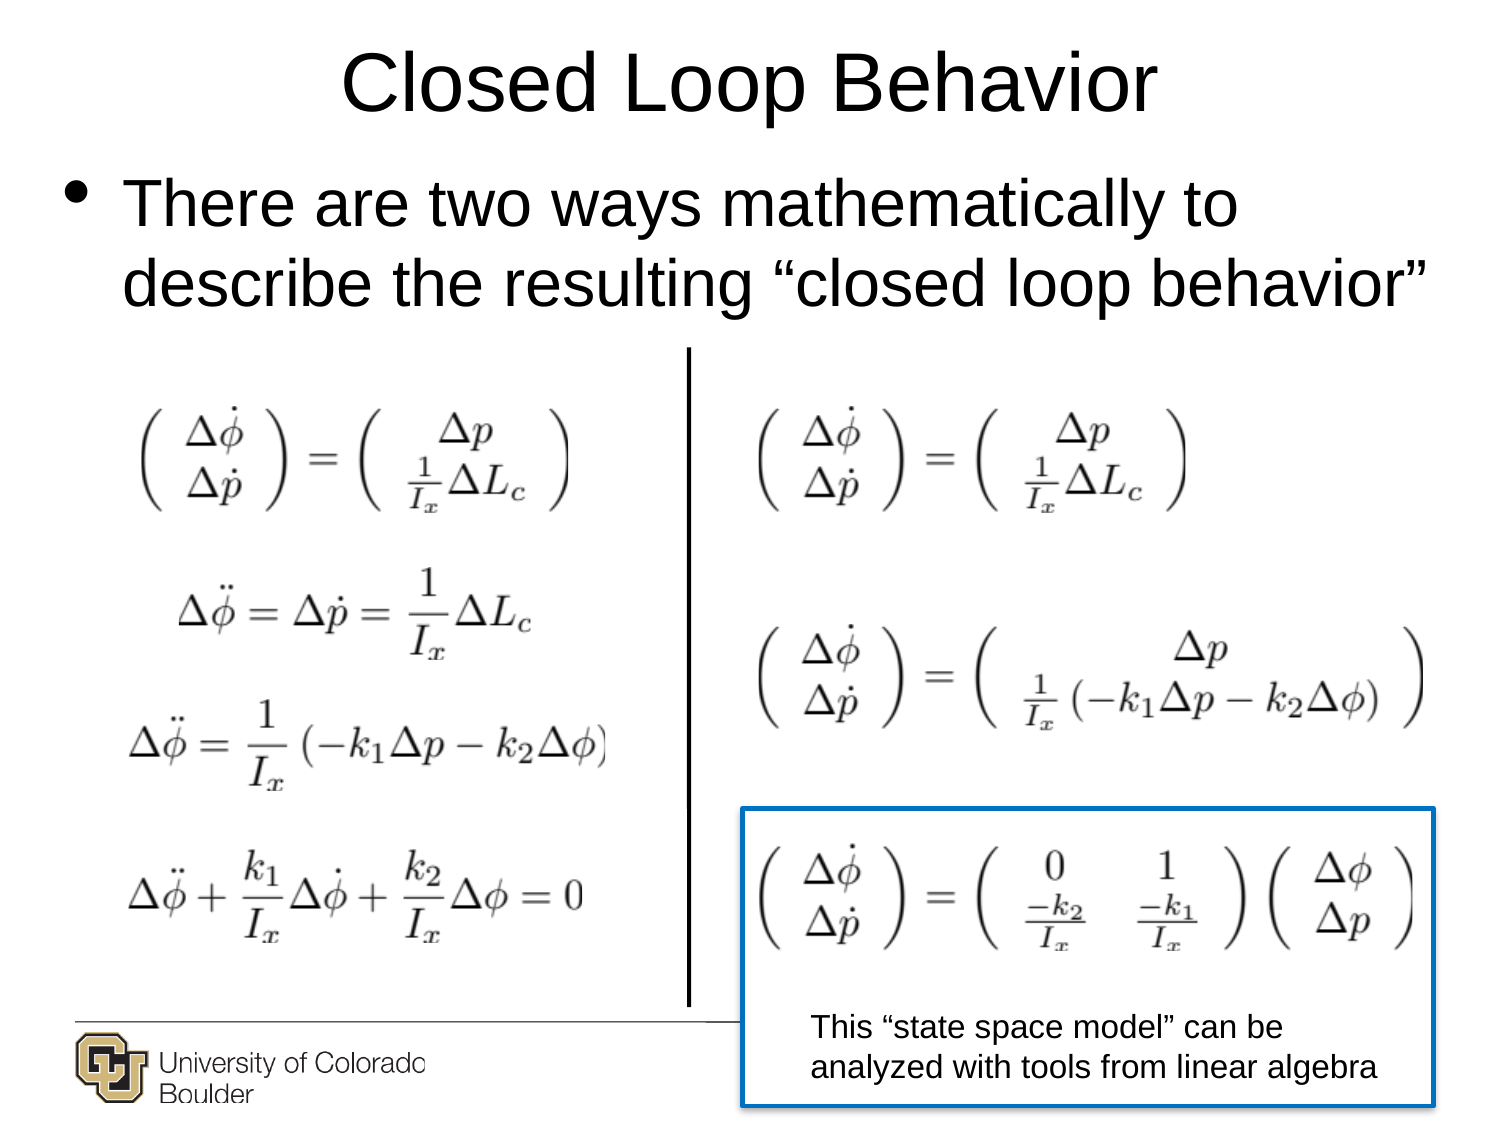

# Closed Loop Behavior
There are two ways mathematically to describe the resulting “closed loop behavior”
This “state space model” can be analyzed with tools from linear algebra